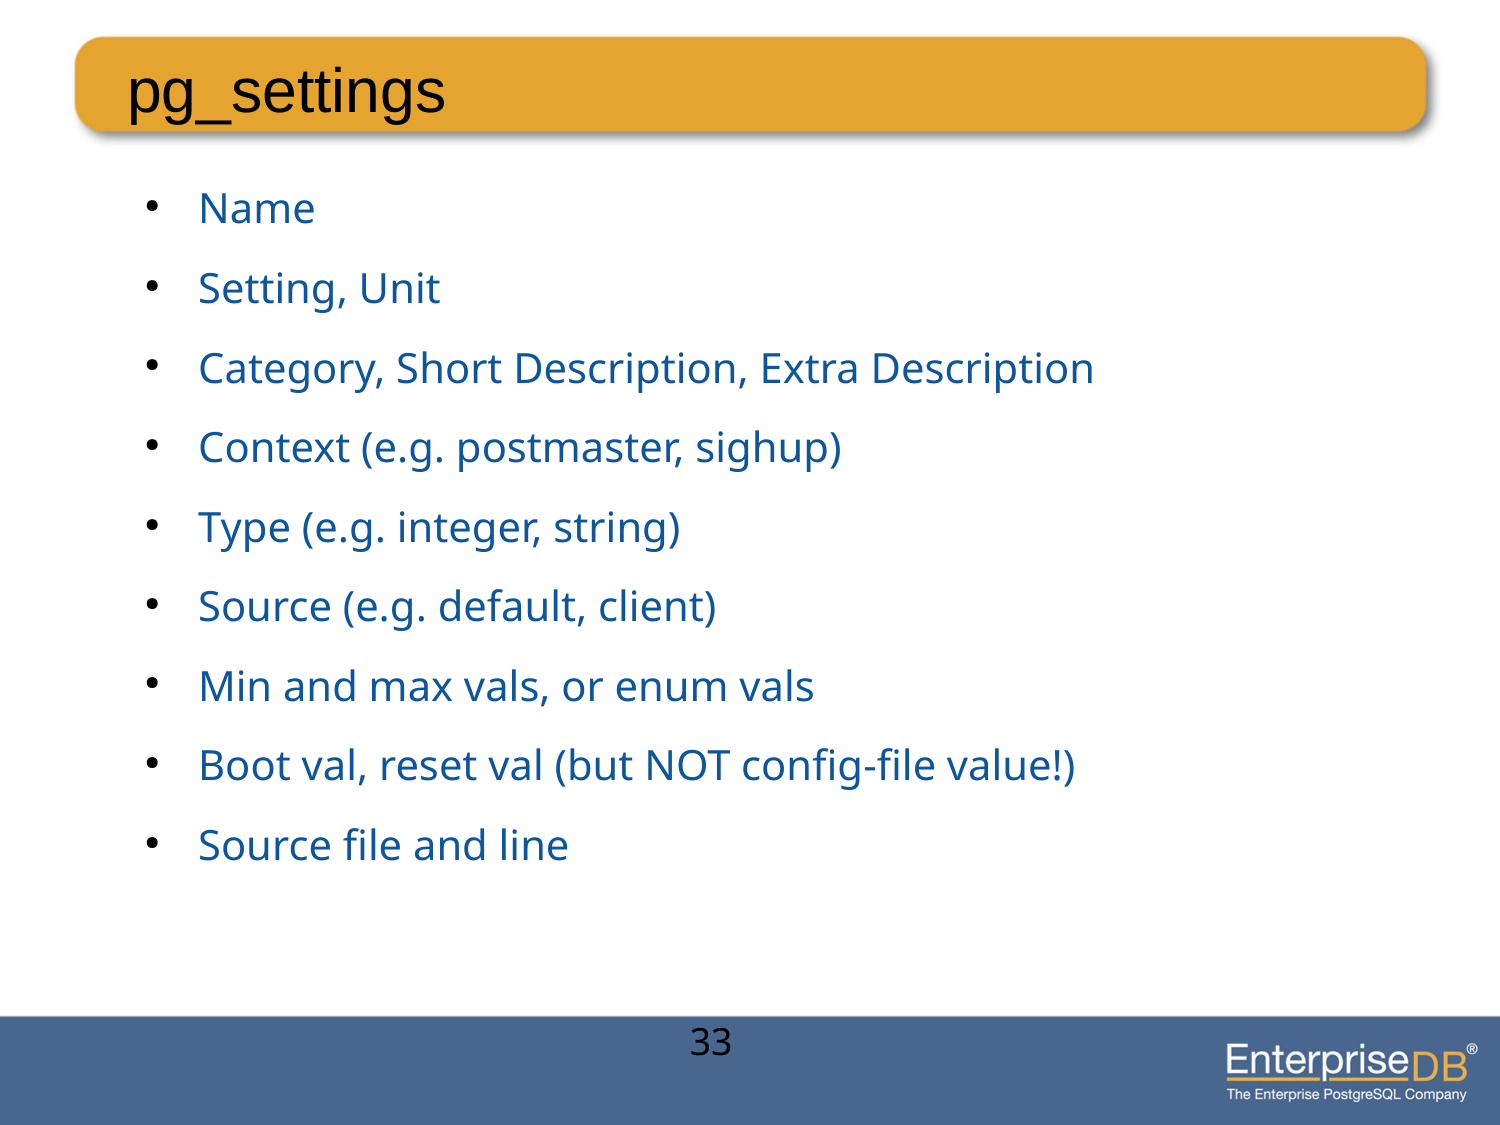

# pg_settings
Name
Setting, Unit
Category, Short Description, Extra Description
Context (e.g. postmaster, sighup)
Type (e.g. integer, string)
Source (e.g. default, client)
Min and max vals, or enum vals
Boot val, reset val (but NOT config-file value!)
Source file and line